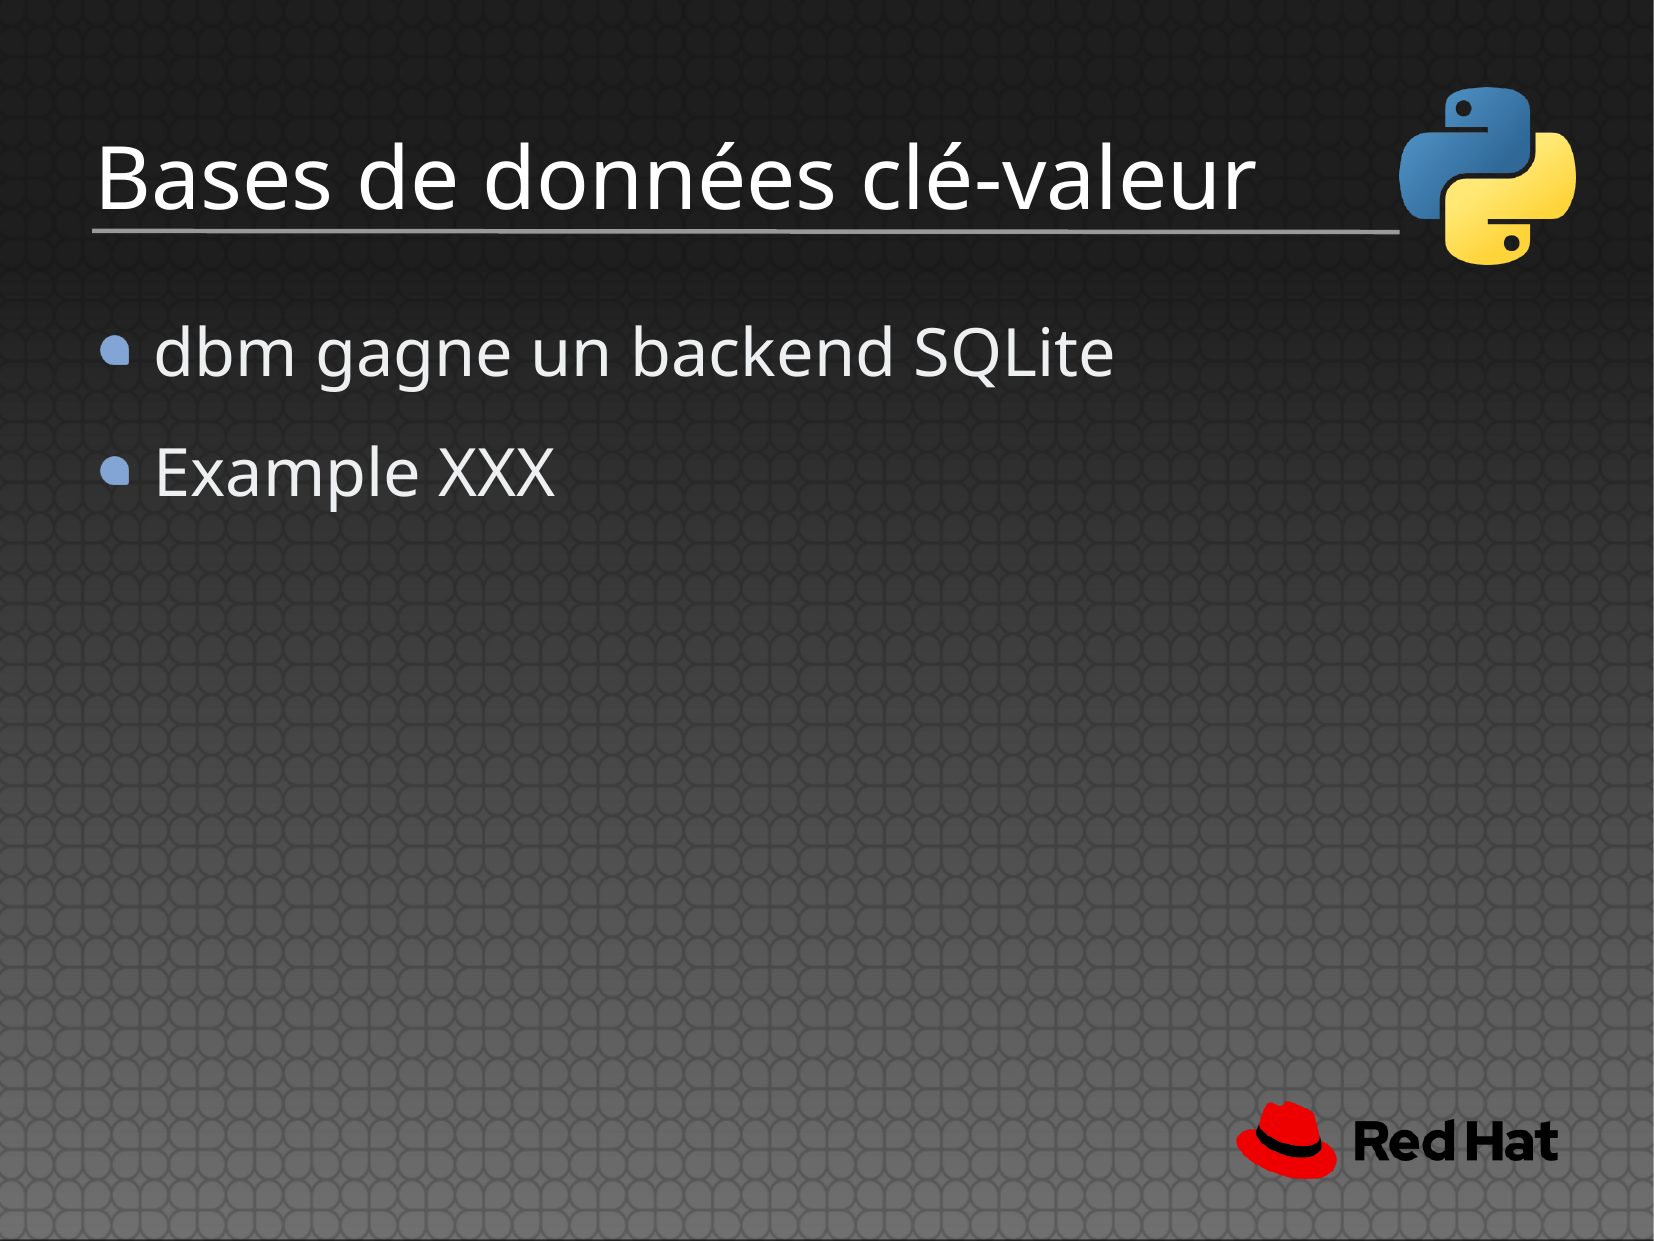

Bases de données clé-valeur
# dbm gagne un backend SQLite
Example XXX